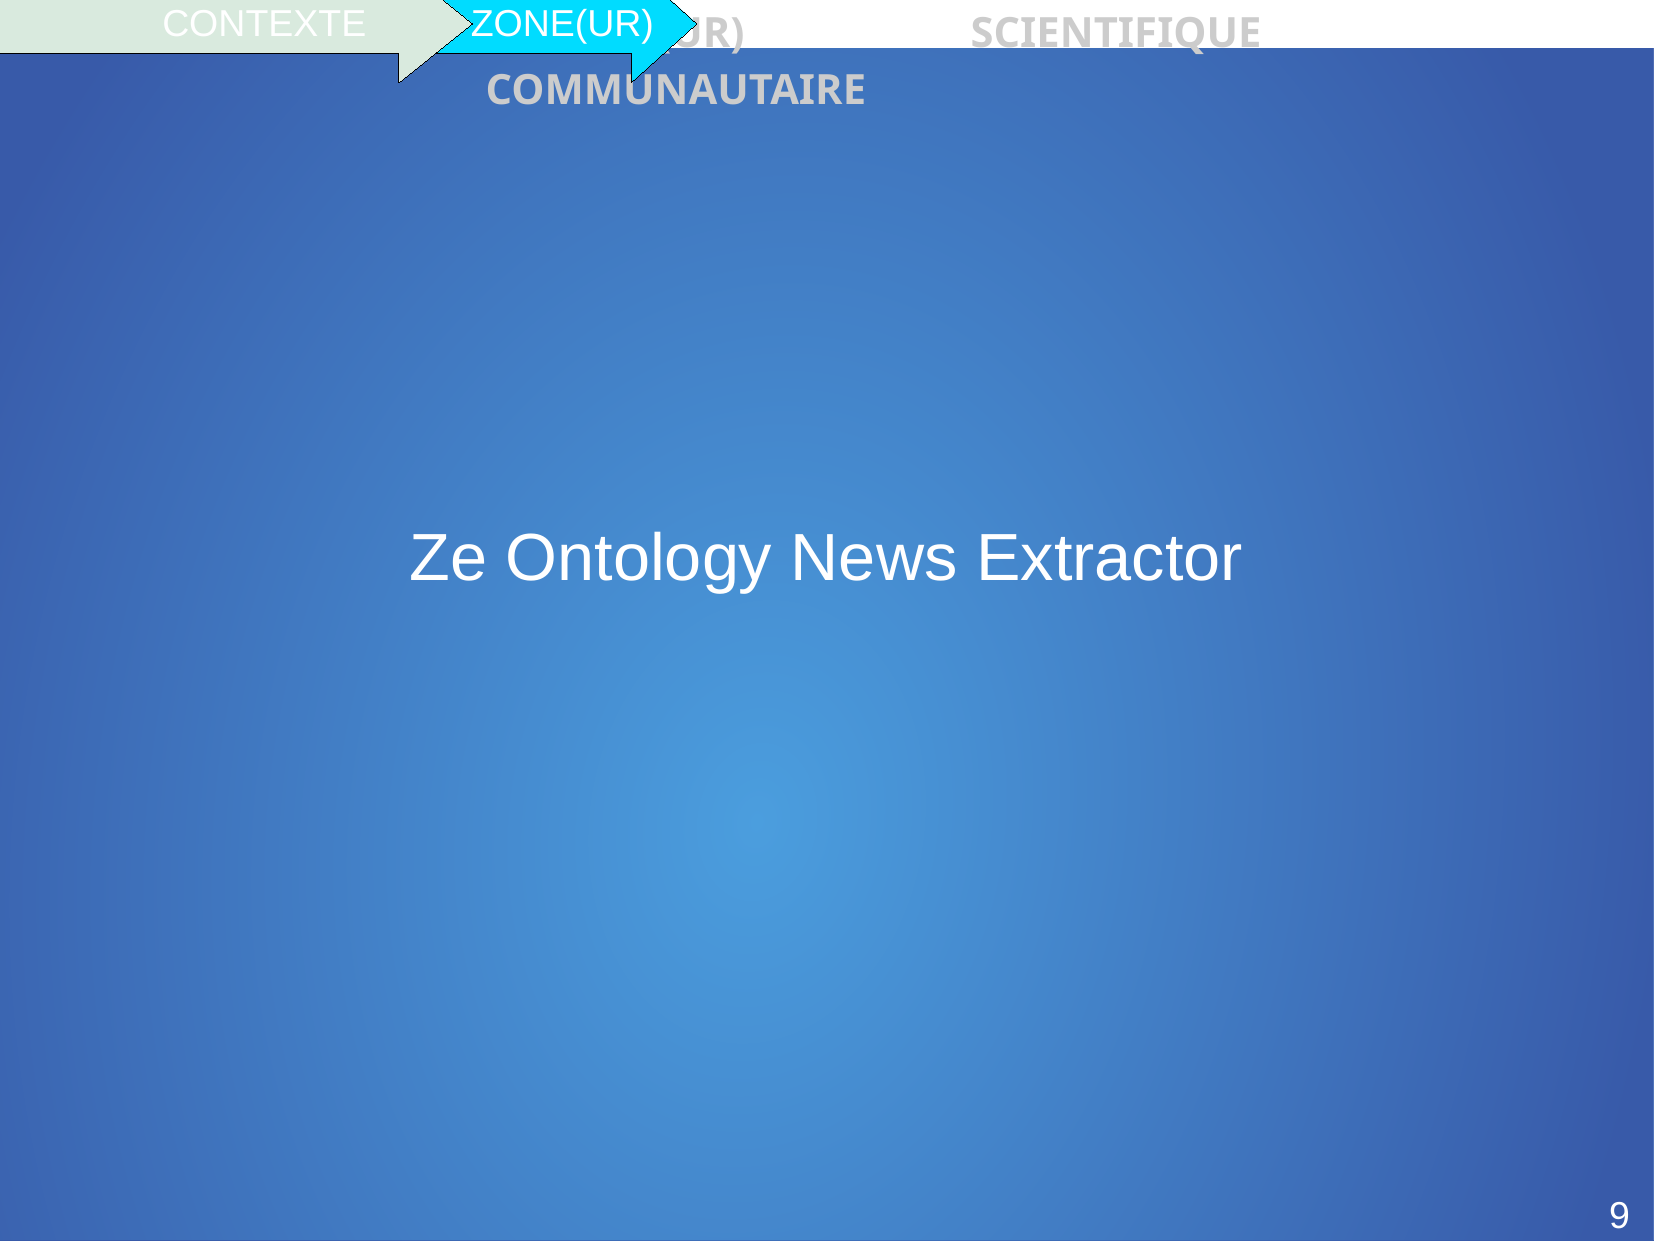

CONTEXTE
 ZONE(UR)
# Ze Ontology News Extractor